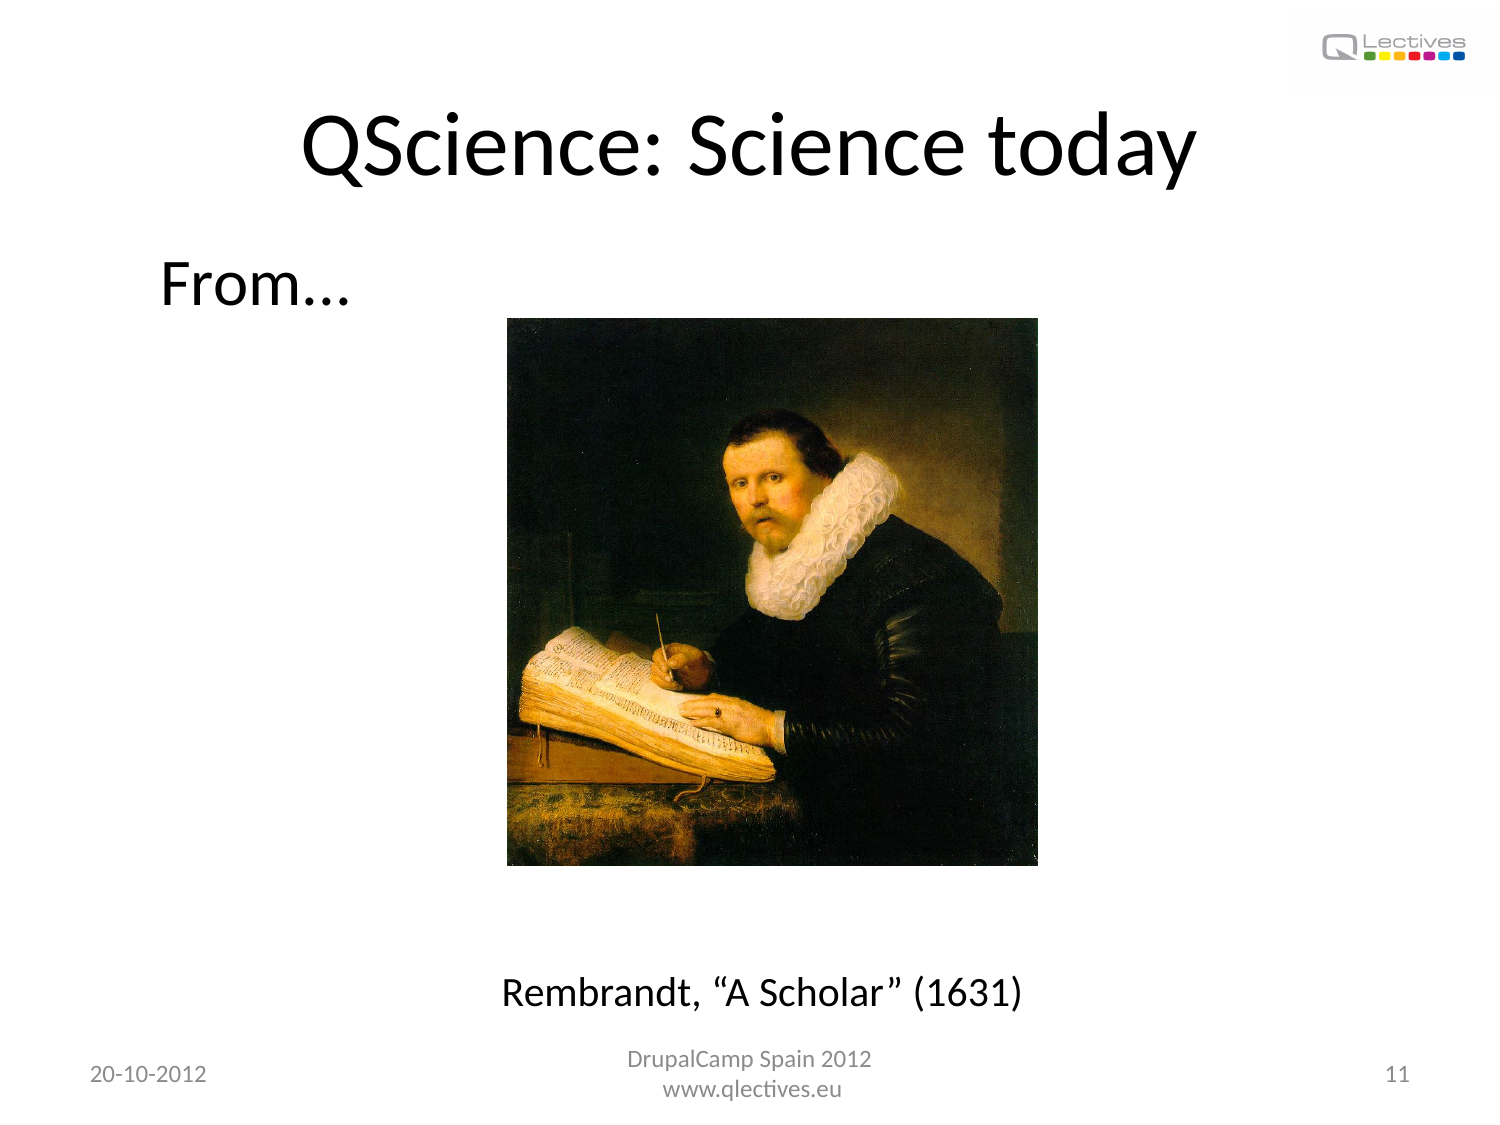

QScience: Science today
From...
Rembrandt, “A Scholar” (1631)
20-10-2012
DrupalCamp Spain 2012
 www.qlectives.eu